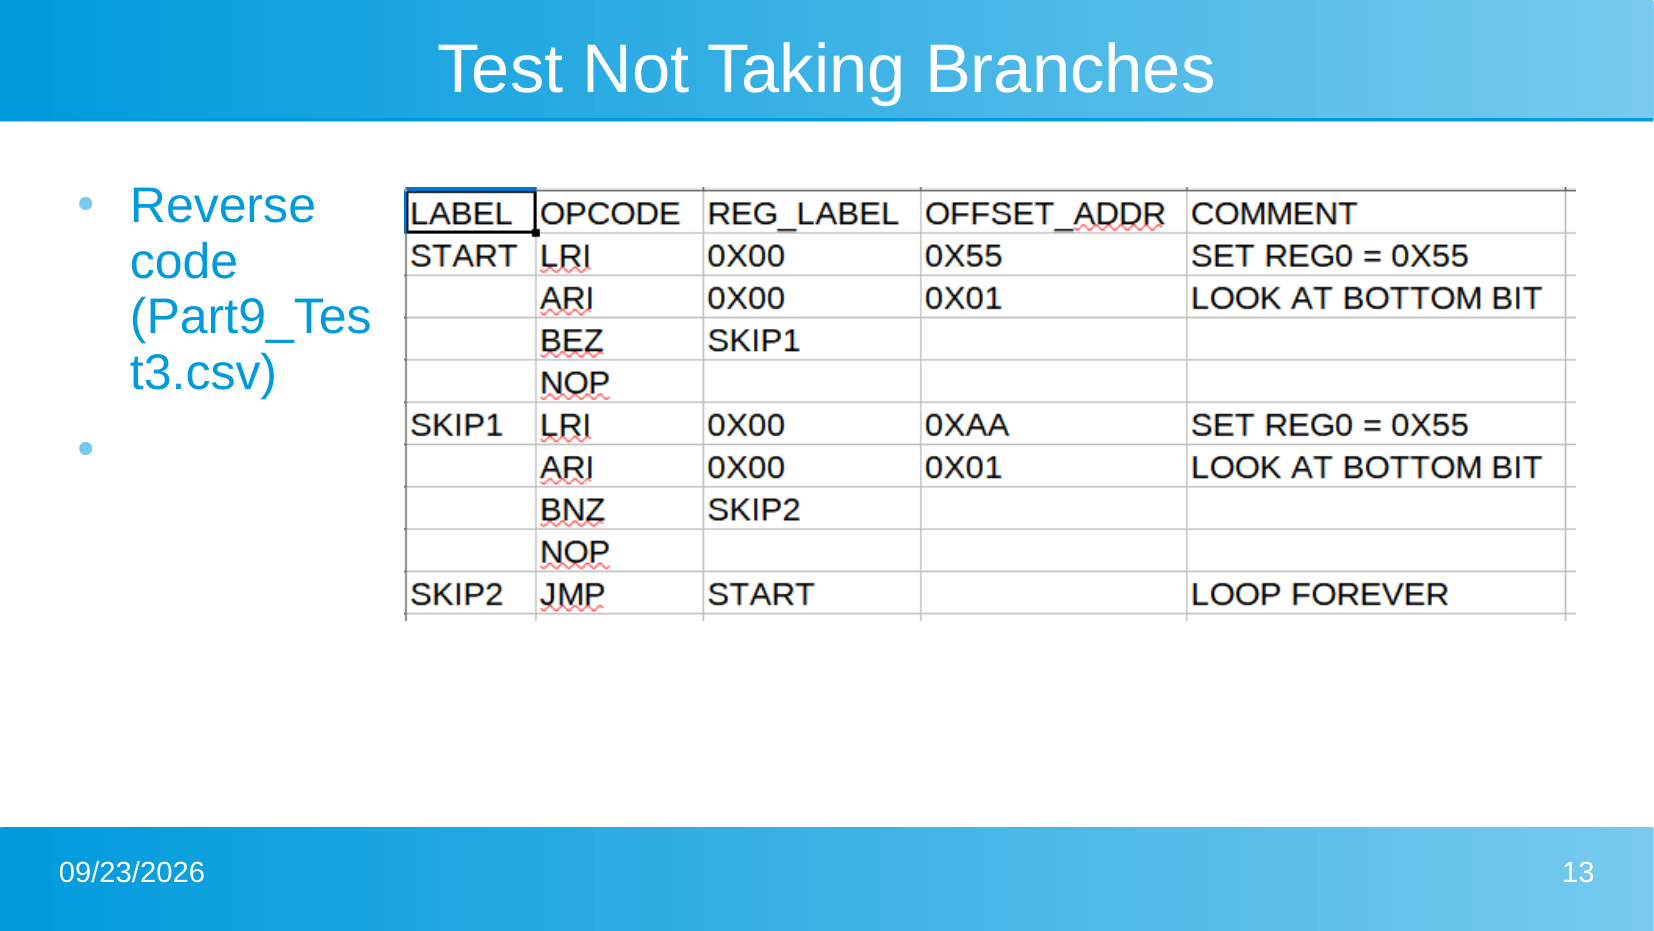

# Test Not Taking Branches
Reverse code
(Part9_Test3.csv)
13